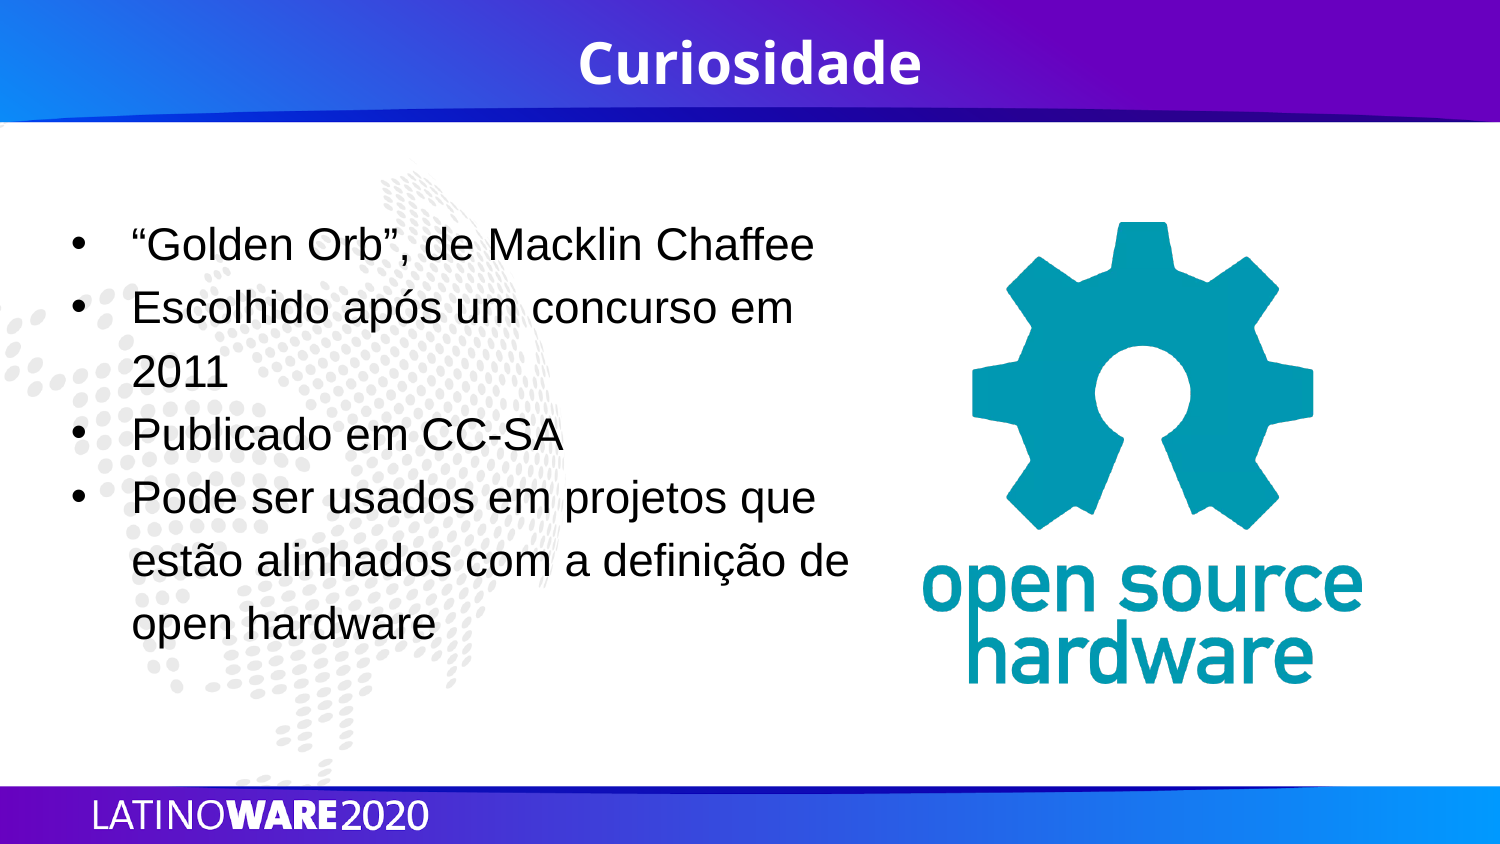

# Curiosidade
“Golden Orb”, de Macklin Chaffee
Escolhido após um concurso em 2011
Publicado em CC-SA
Pode ser usados em projetos que estão alinhados com a definição de open hardware